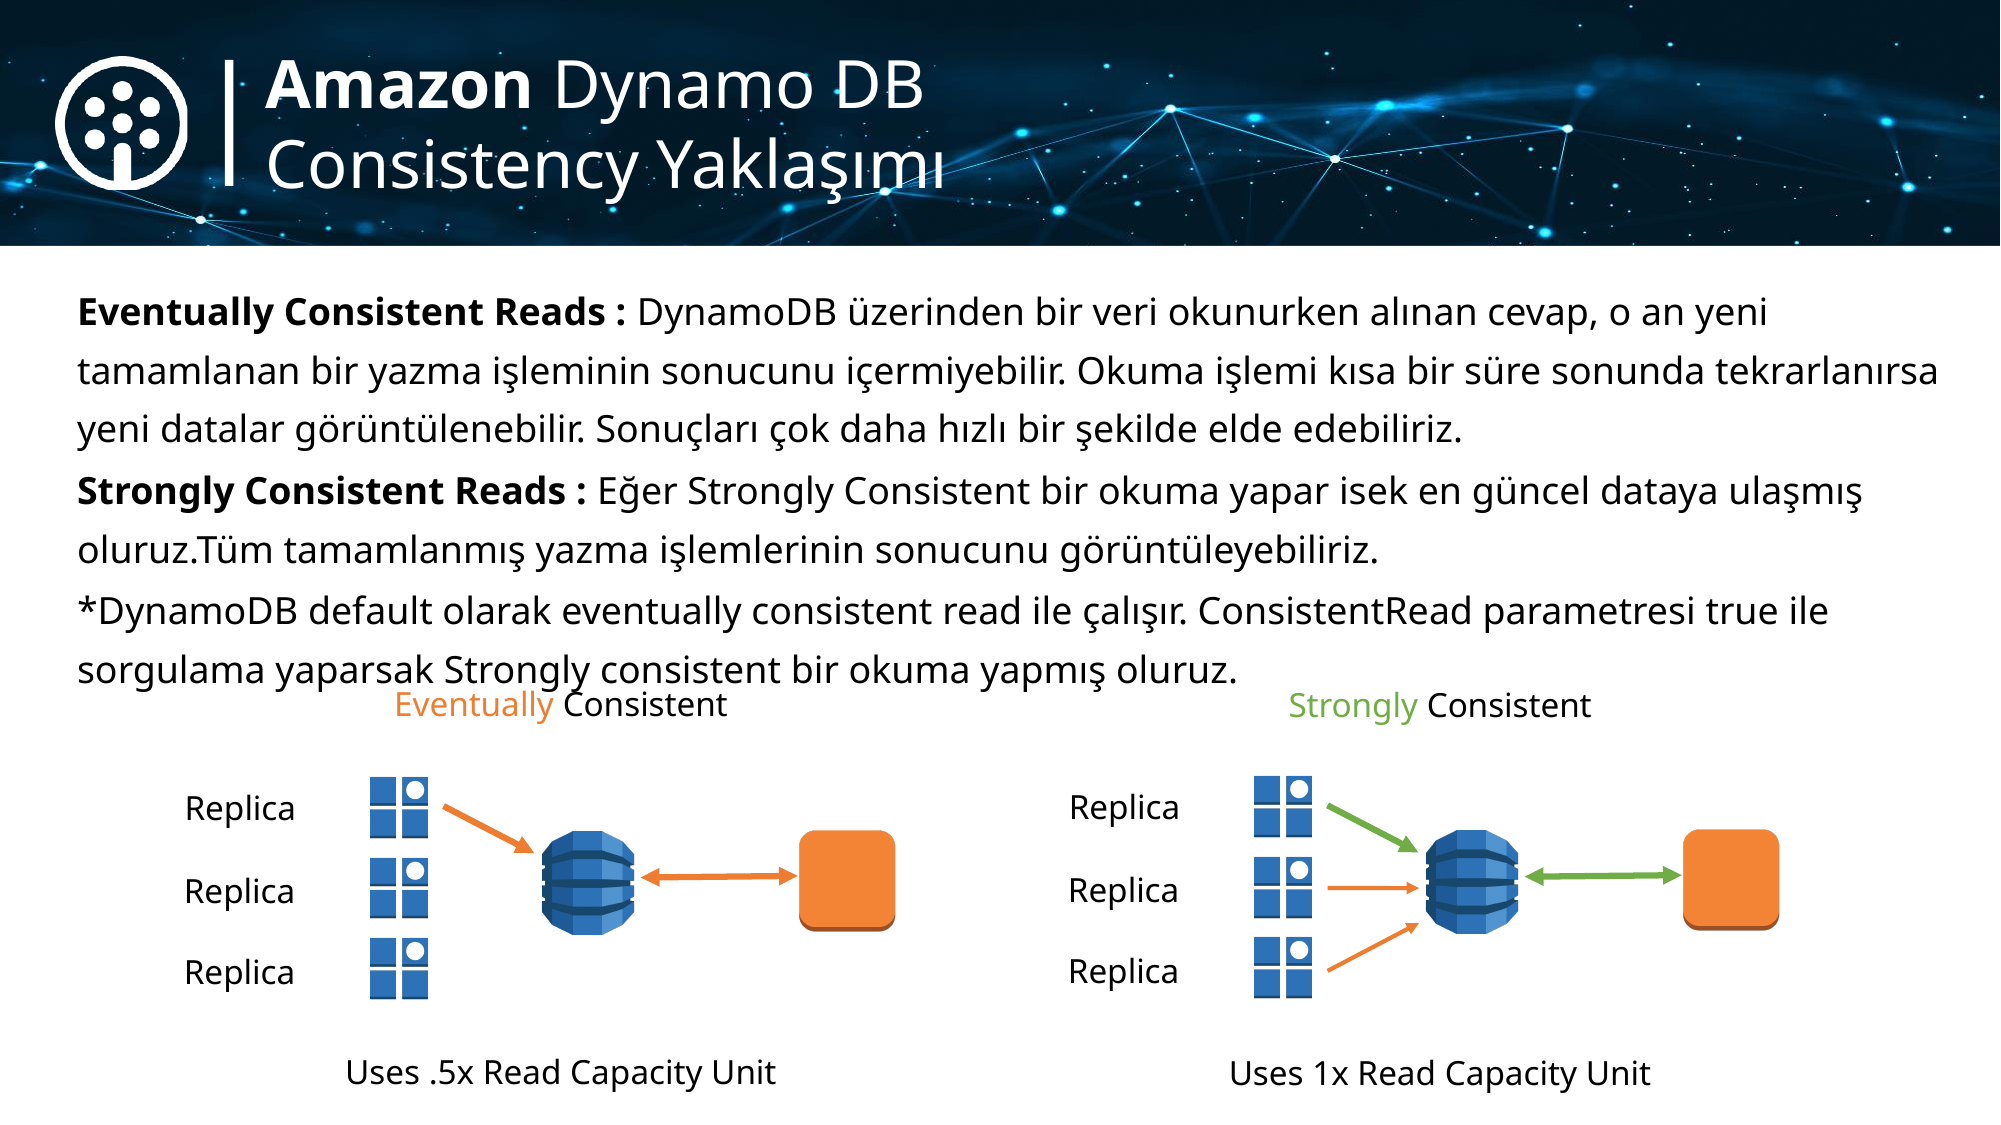

Amazon Dynamo DB
Consistency Yaklaşımı
Eventually Consistent Reads : DynamoDB üzerinden bir veri okunurken alınan cevap, o an yeni tamamlanan bir yazma işleminin sonucunu içermiyebilir. Okuma işlemi kısa bir süre sonunda tekrarlanırsa yeni datalar görüntülenebilir. Sonuçları çok daha hızlı bir şekilde elde edebiliriz.
Strongly Consistent Reads : Eğer Strongly Consistent bir okuma yapar isek en güncel dataya ulaşmış oluruz.Tüm tamamlanmış yazma işlemlerinin sonucunu görüntüleyebiliriz.
*DynamoDB default olarak eventually consistent read ile çalışır. ConsistentRead parametresi true ile sorgulama yaparsak Strongly consistent bir okuma yapmış oluruz.
Eventually Consistent
Strongly Consistent
Replica
Replica
Replica
Replica
Replica
Replica
Uses .5x Read Capacity Unit
Uses 1x Read Capacity Unit